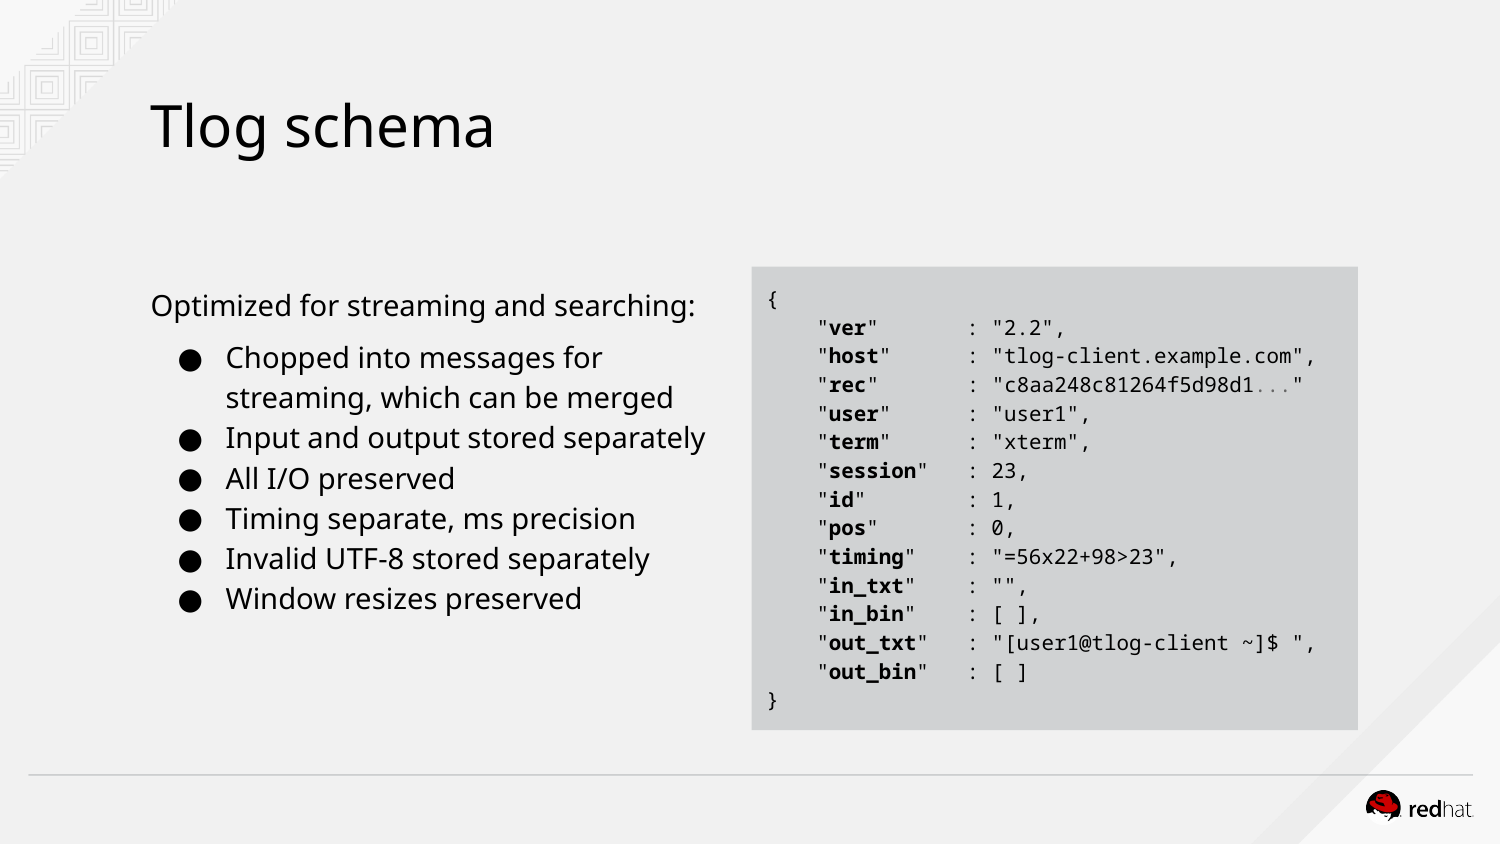

# Tlog schema
Optimized for streaming and searching:
Chopped into messages for streaming, which can be merged
Input and output stored separately
All I/O preserved
Timing separate, ms precision
Invalid UTF-8 stored separately
Window resizes preserved
{
 "ver" : "2.2",
 "host" : "tlog-client.example.com",
 "rec" : "c8aa248c81264f5d98d1..."
 "user" : "user1",
 "term" : "xterm",
 "session" : 23,
 "id" : 1,
 "pos" : 0,
 "timing" : "=56x22+98>23",
 "in_txt" : "",
 "in_bin" : [ ],
 "out_txt" : "[user1@tlog-client ~]$ ",
 "out_bin" : [ ]
}